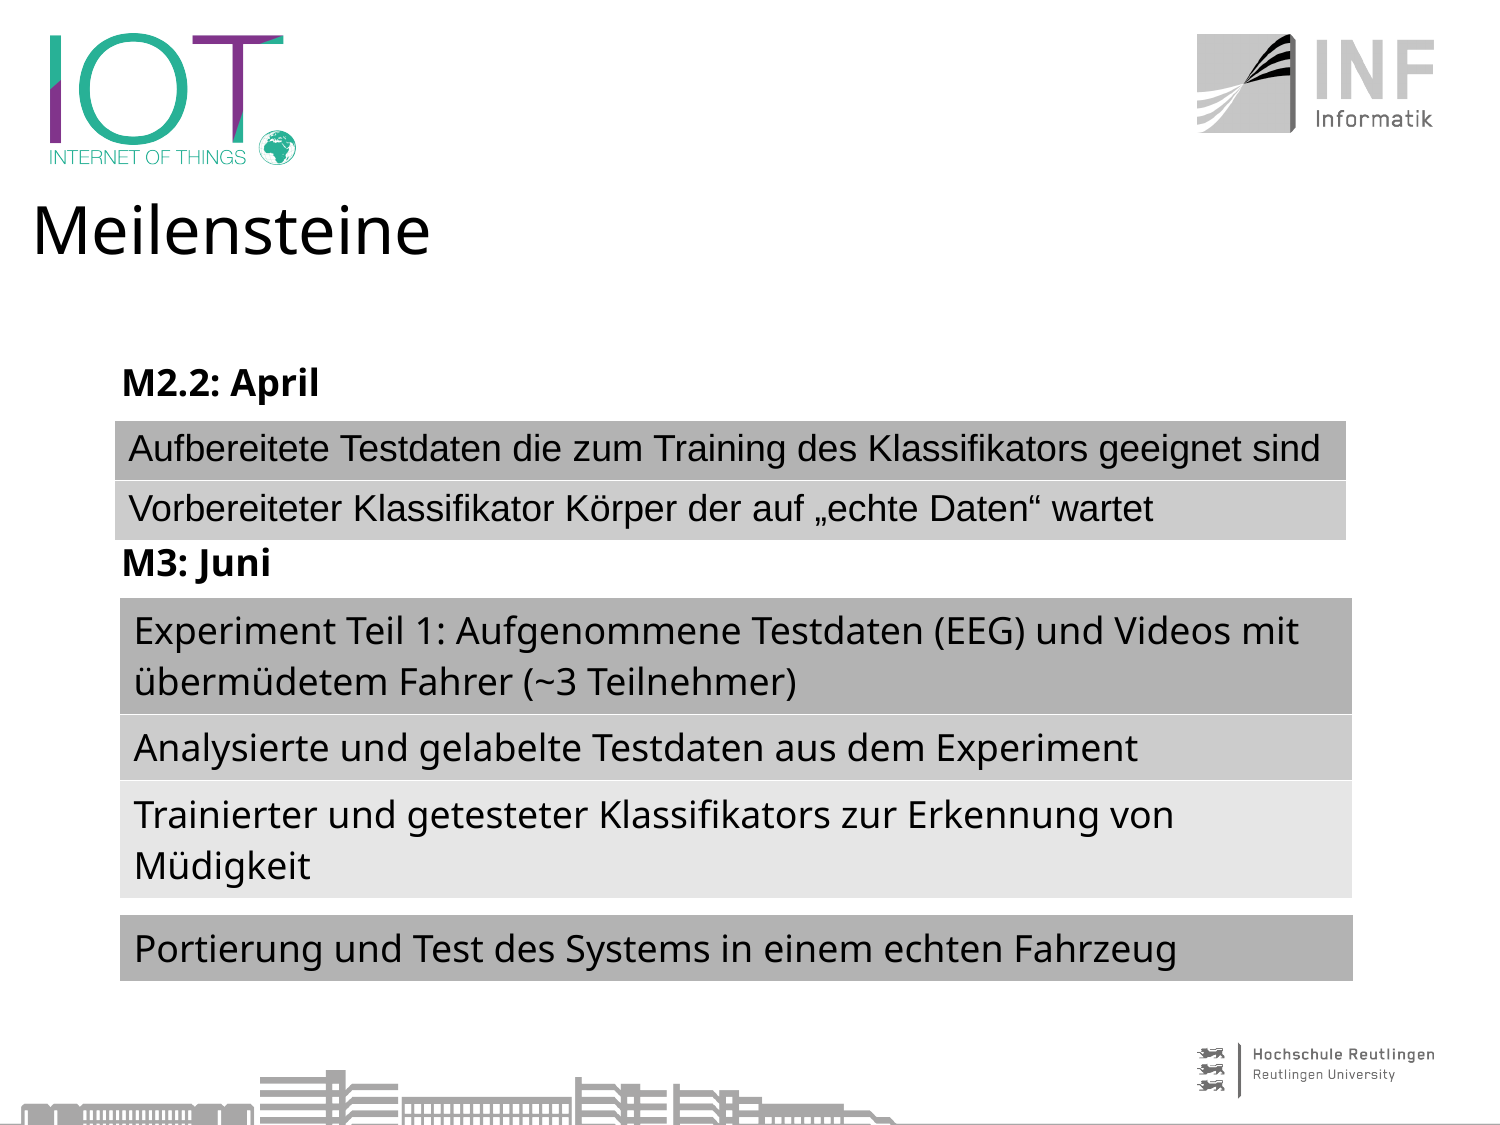

Meilensteine
M2.2: April
M3: Juni
M4: Juli
| Aufbereitete Testdaten die zum Training des Klassifikators geeignet sind |
| --- |
| Vorbereiteter Klassifikator Körper der auf „echte Daten“ wartet |
| Experiment Teil 1: Aufgenommene Testdaten (EEG) und Videos mit übermüdetem Fahrer (~3 Teilnehmer) |
| --- |
| Analysierte und gelabelte Testdaten aus dem Experiment |
| Trainierter und getesteter Klassifikators zur Erkennung von Müdigkeit |
| Portierung und Test des Systems in einem echten Fahrzeug |
| --- |